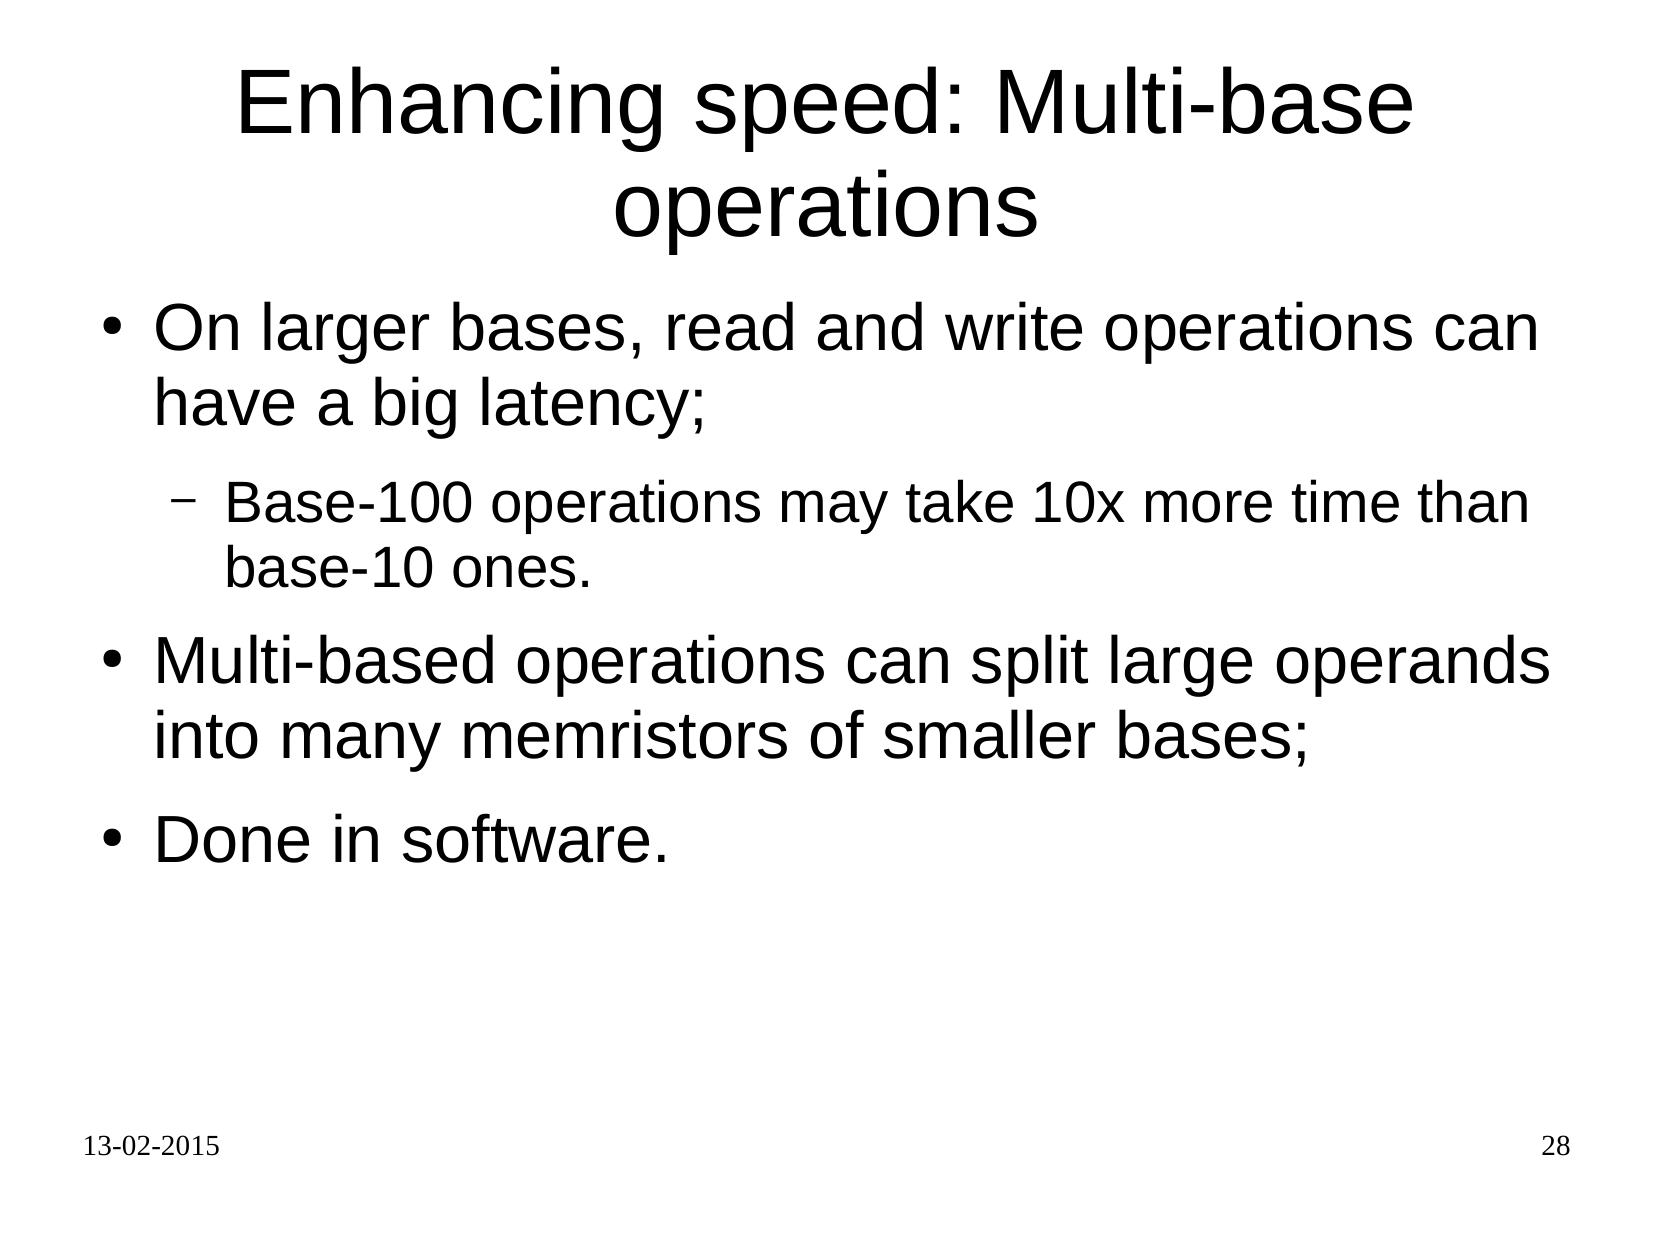

# Enhancing speed: Multi-base operations
On larger bases, read and write operations can have a big latency;
Base-100 operations may take 10x more time than base-10 ones.
Multi-based operations can split large operands into many memristors of smaller bases;
Done in software.
13-02-2015
28